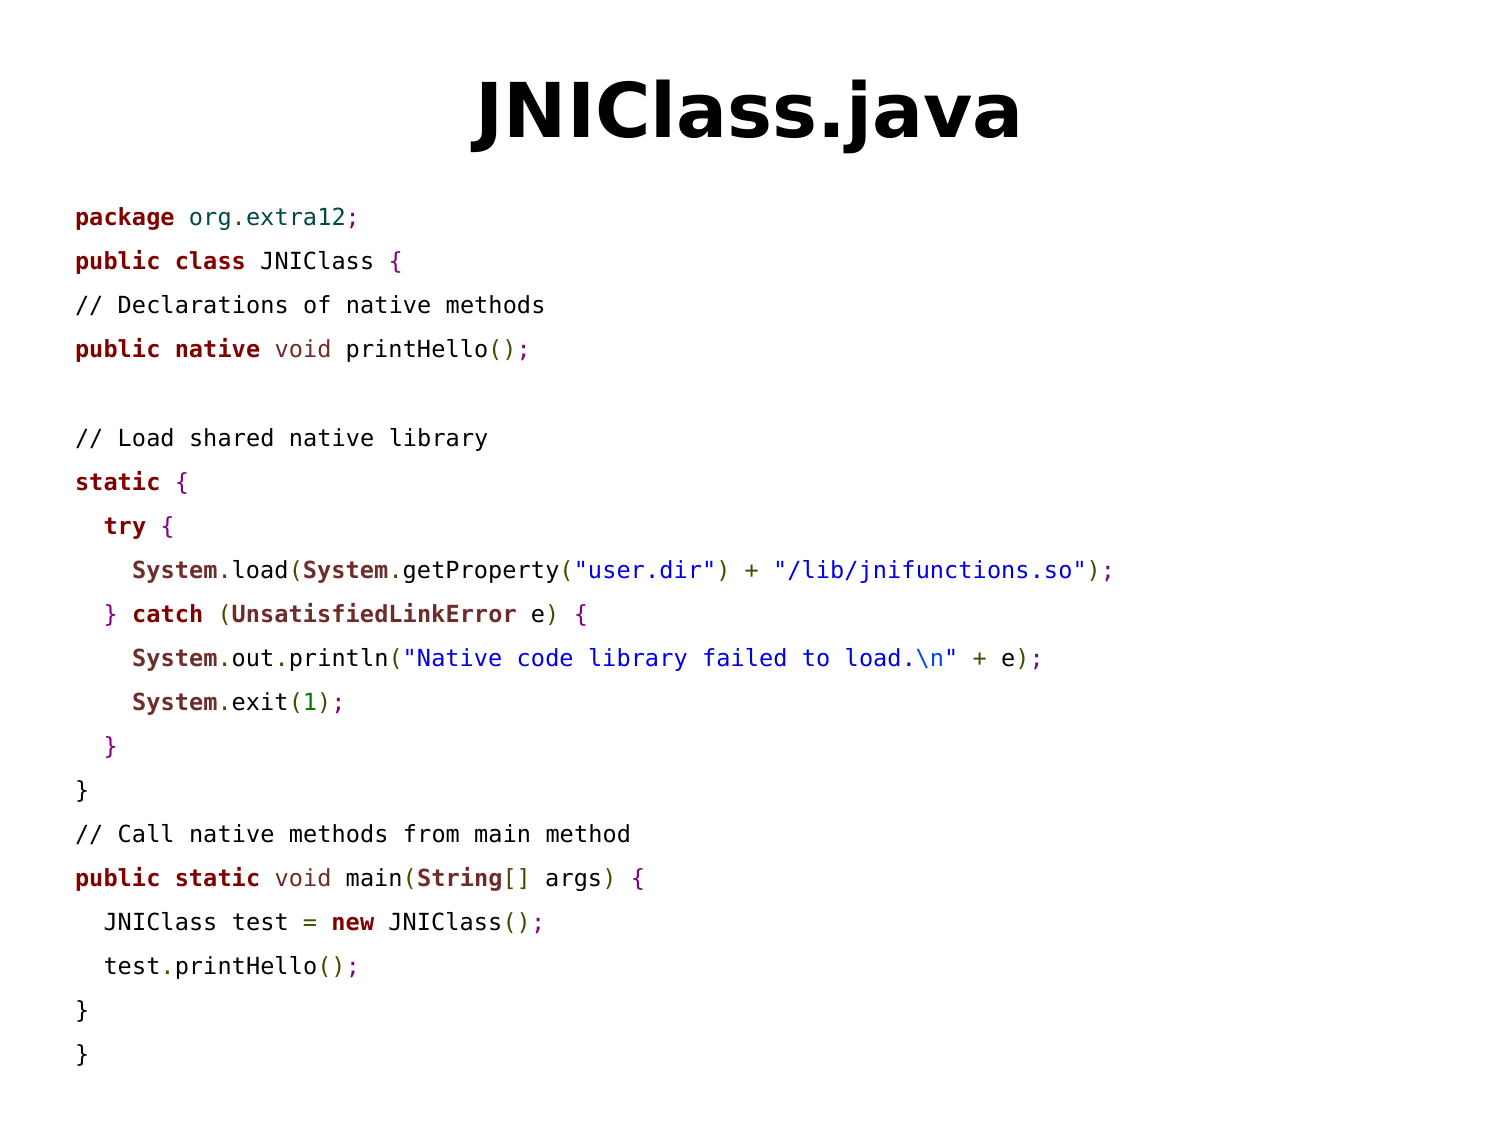

# JNIClass.java
package org.extra12;
public class JNIClass {
// Declarations of native methods
public native void printHello();
// Load shared native library
static {
 try {
 System.load(System.getProperty("user.dir") + "/lib/jnifunctions.so");
 } catch (UnsatisfiedLinkError e) {
 System.out.println("Native code library failed to load.\n" + e);
 System.exit(1);
 }
}
// Call native methods from main method
public static void main(String[] args) {
 JNIClass test = new JNIClass();
 test.printHello();
}
}